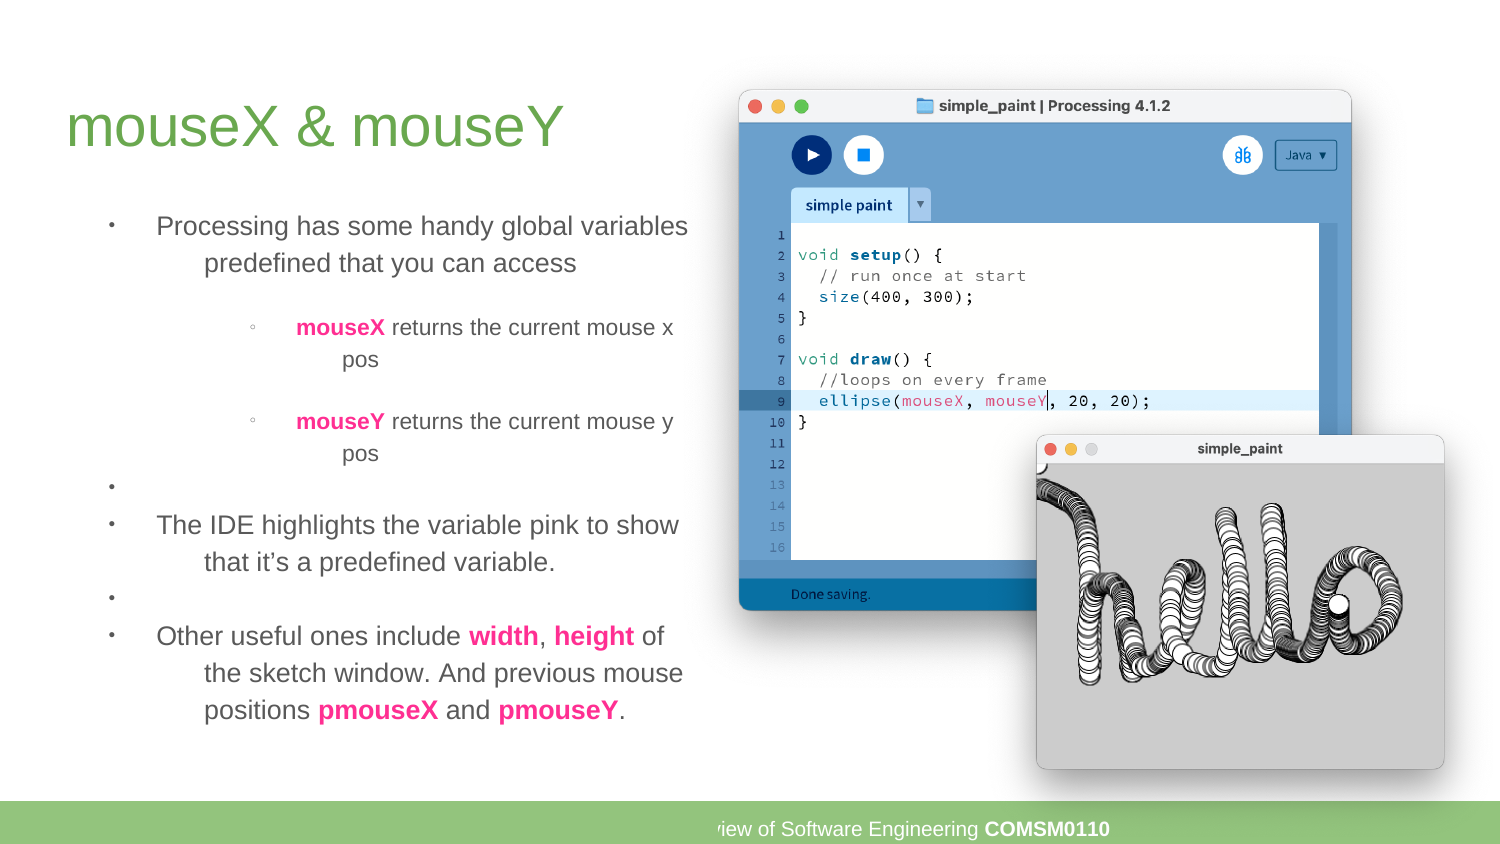

# mouseX & mouseY
Processing has some handy global variables predefined that you can access
mouseX returns the current mouse x pos
mouseY returns the current mouse y pos
The IDE highlights the variable pink to show that it’s a predefined variable.
Other useful ones include width, height of the sketch window. And previous mouse positions pmouseX and pmouseY.